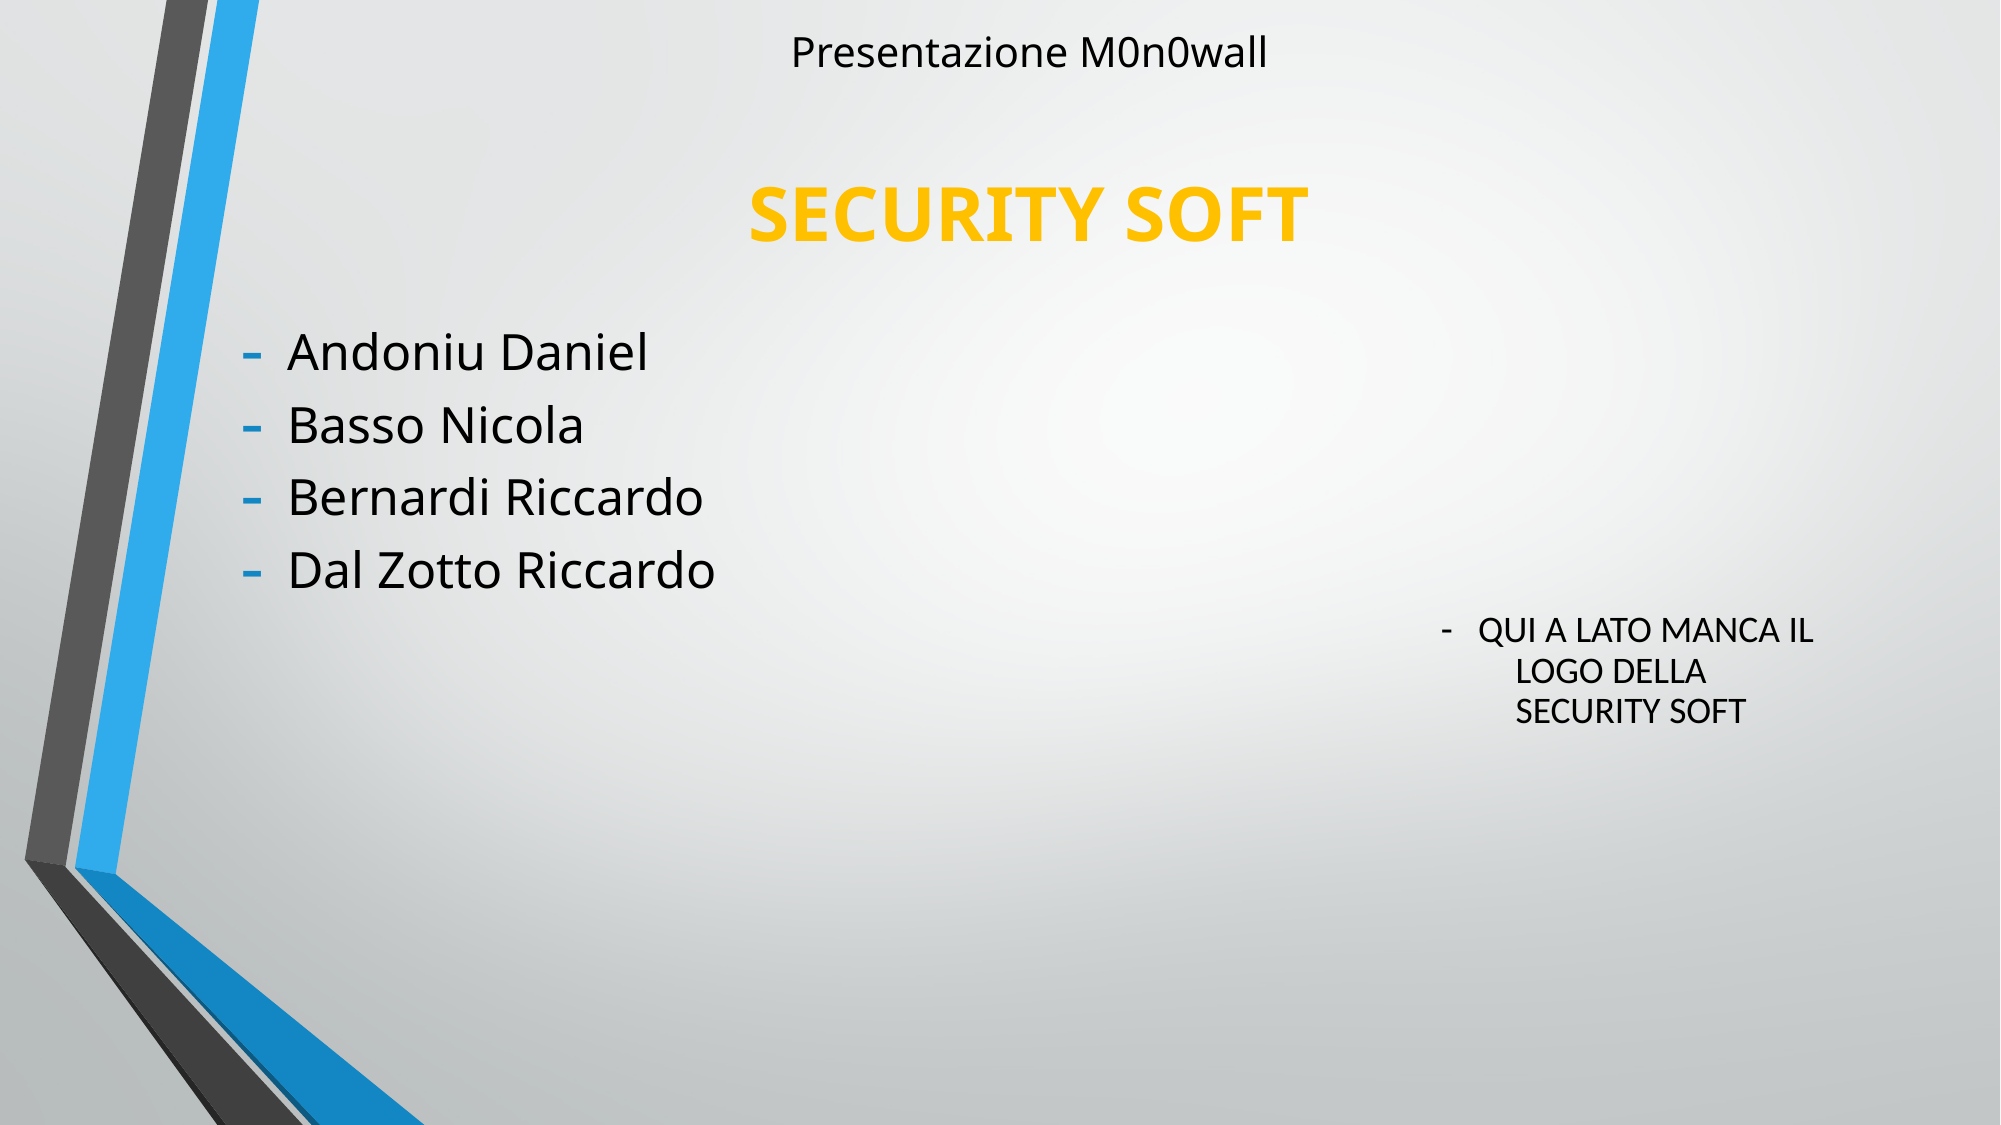

# Presentazione M0n0wall SECURITY SOFT
Andoniu Daniel
Basso Nicola
Bernardi Riccardo
Dal Zotto Riccardo
QUI A LATO MANCA IL LOGO DELLA SECURITY SOFT